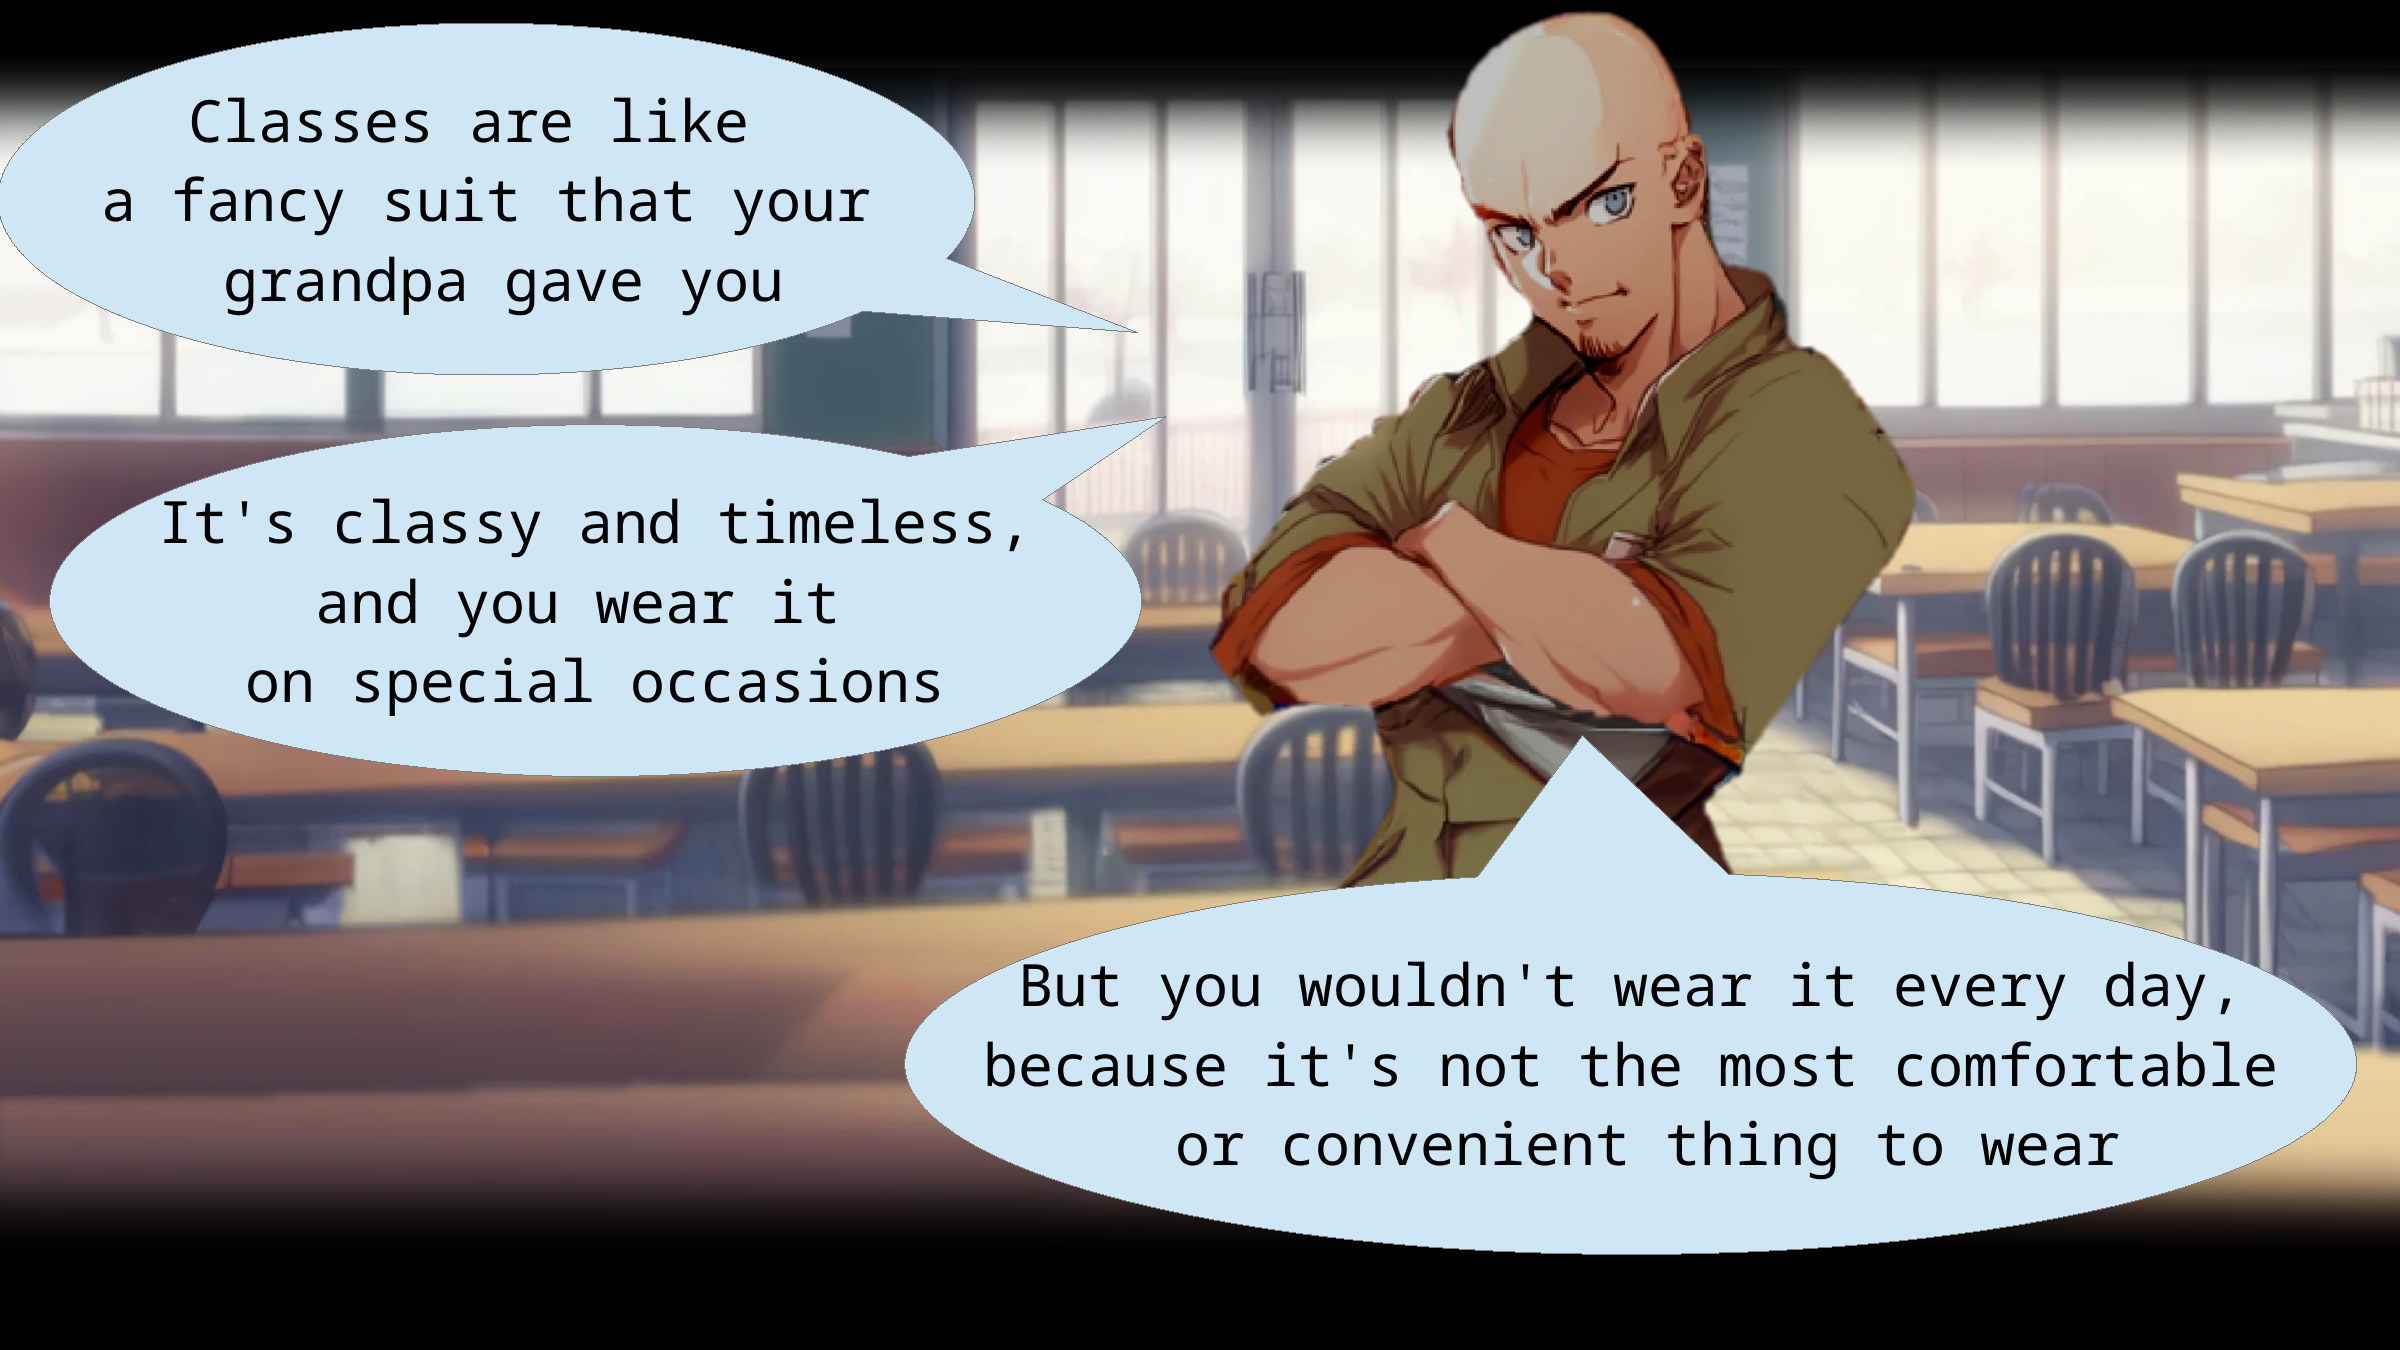

Classes are like
a fancy suit that your
 grandpa gave you
It's classy and timeless,
and you wear it
on special occasions
But you wouldn't wear it every day,
because it's not the most comfortable
 or convenient thing to wear